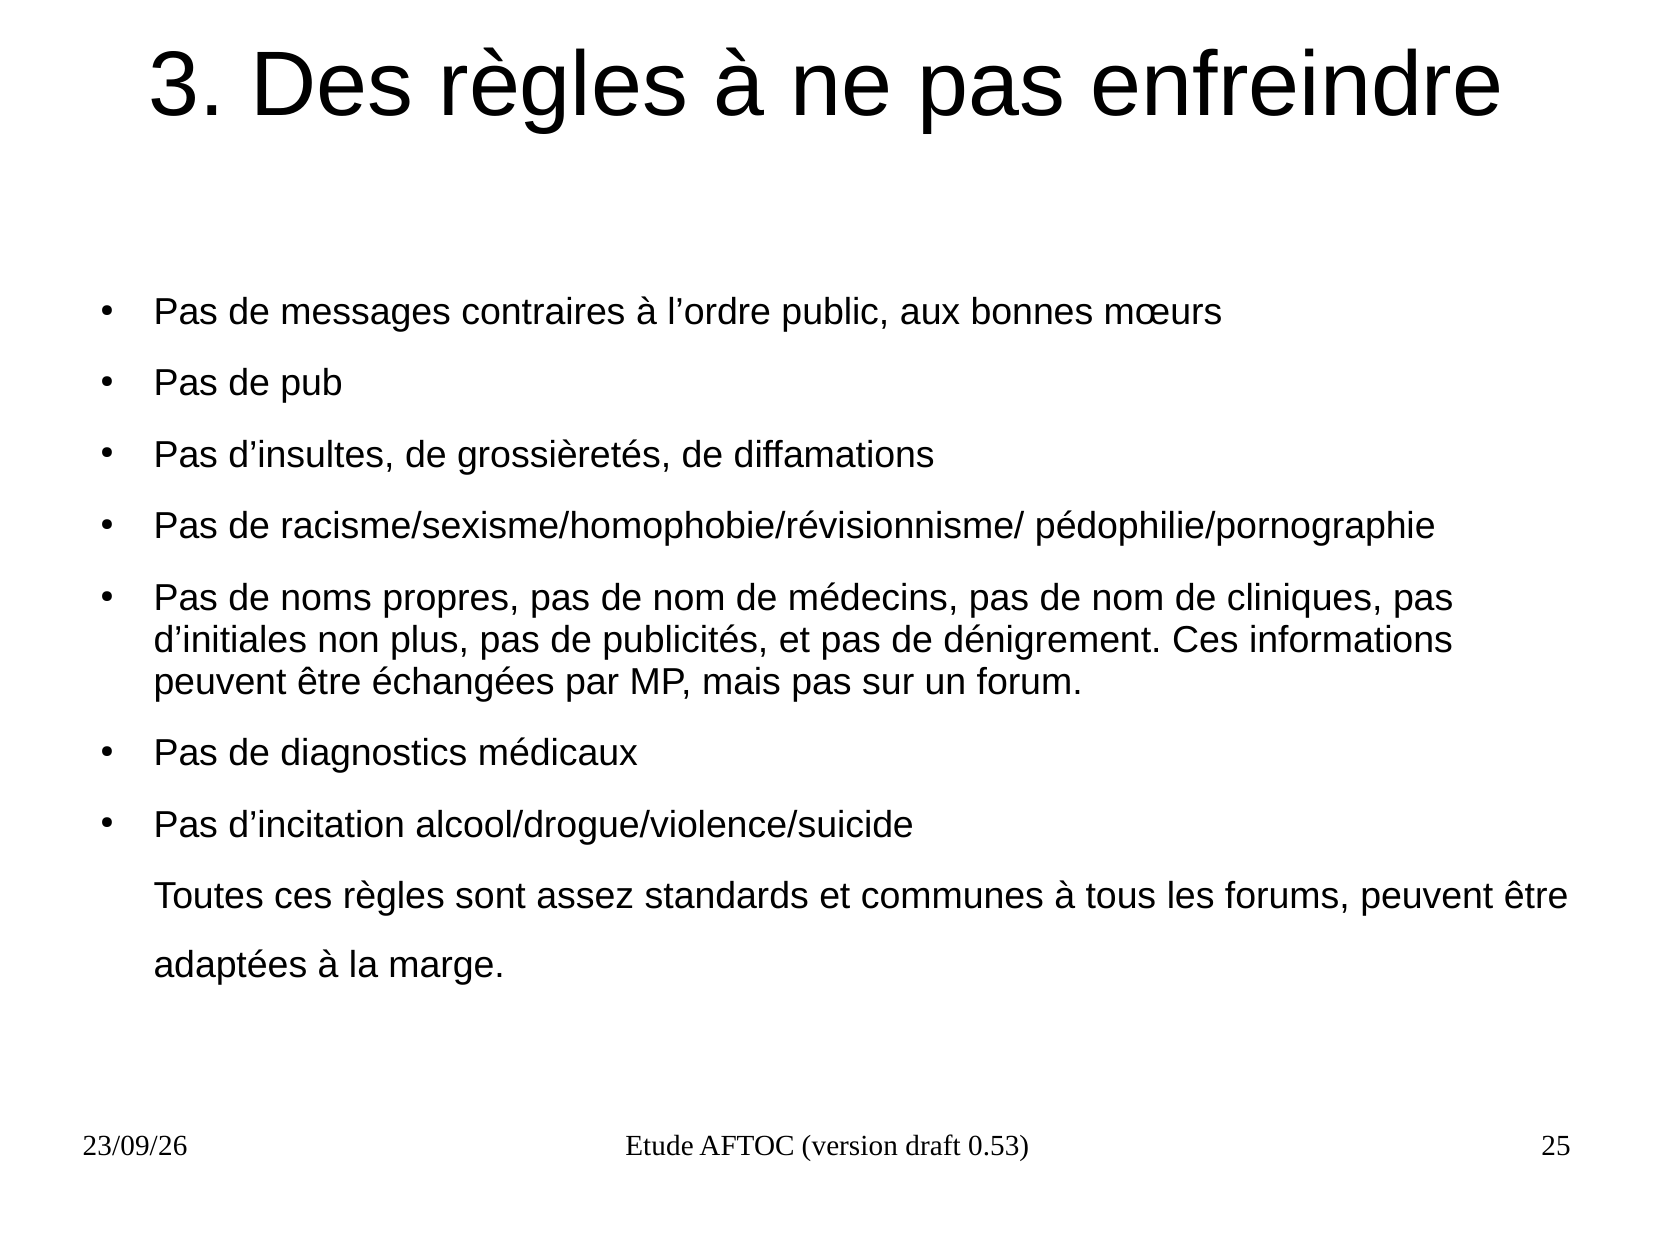

# 3. Des règles à ne pas enfreindre
Pas de messages contraires à l’ordre public, aux bonnes mœurs
Pas de pub
Pas d’insultes, de grossièretés, de diffamations
Pas de racisme/sexisme/homophobie/révisionnisme/ pédophilie/pornographie
Pas de noms propres, pas de nom de médecins, pas de nom de cliniques, pas d’initiales non plus, pas de publicités, et pas de dénigrement. Ces informations peuvent être échangées par MP, mais pas sur un forum.
Pas de diagnostics médicaux
Pas d’incitation alcool/drogue/violence/suicide
Toutes ces règles sont assez standards et communes à tous les forums, peuvent être adaptées à la marge.
Etude AFTOC (version draft 0.53)
25